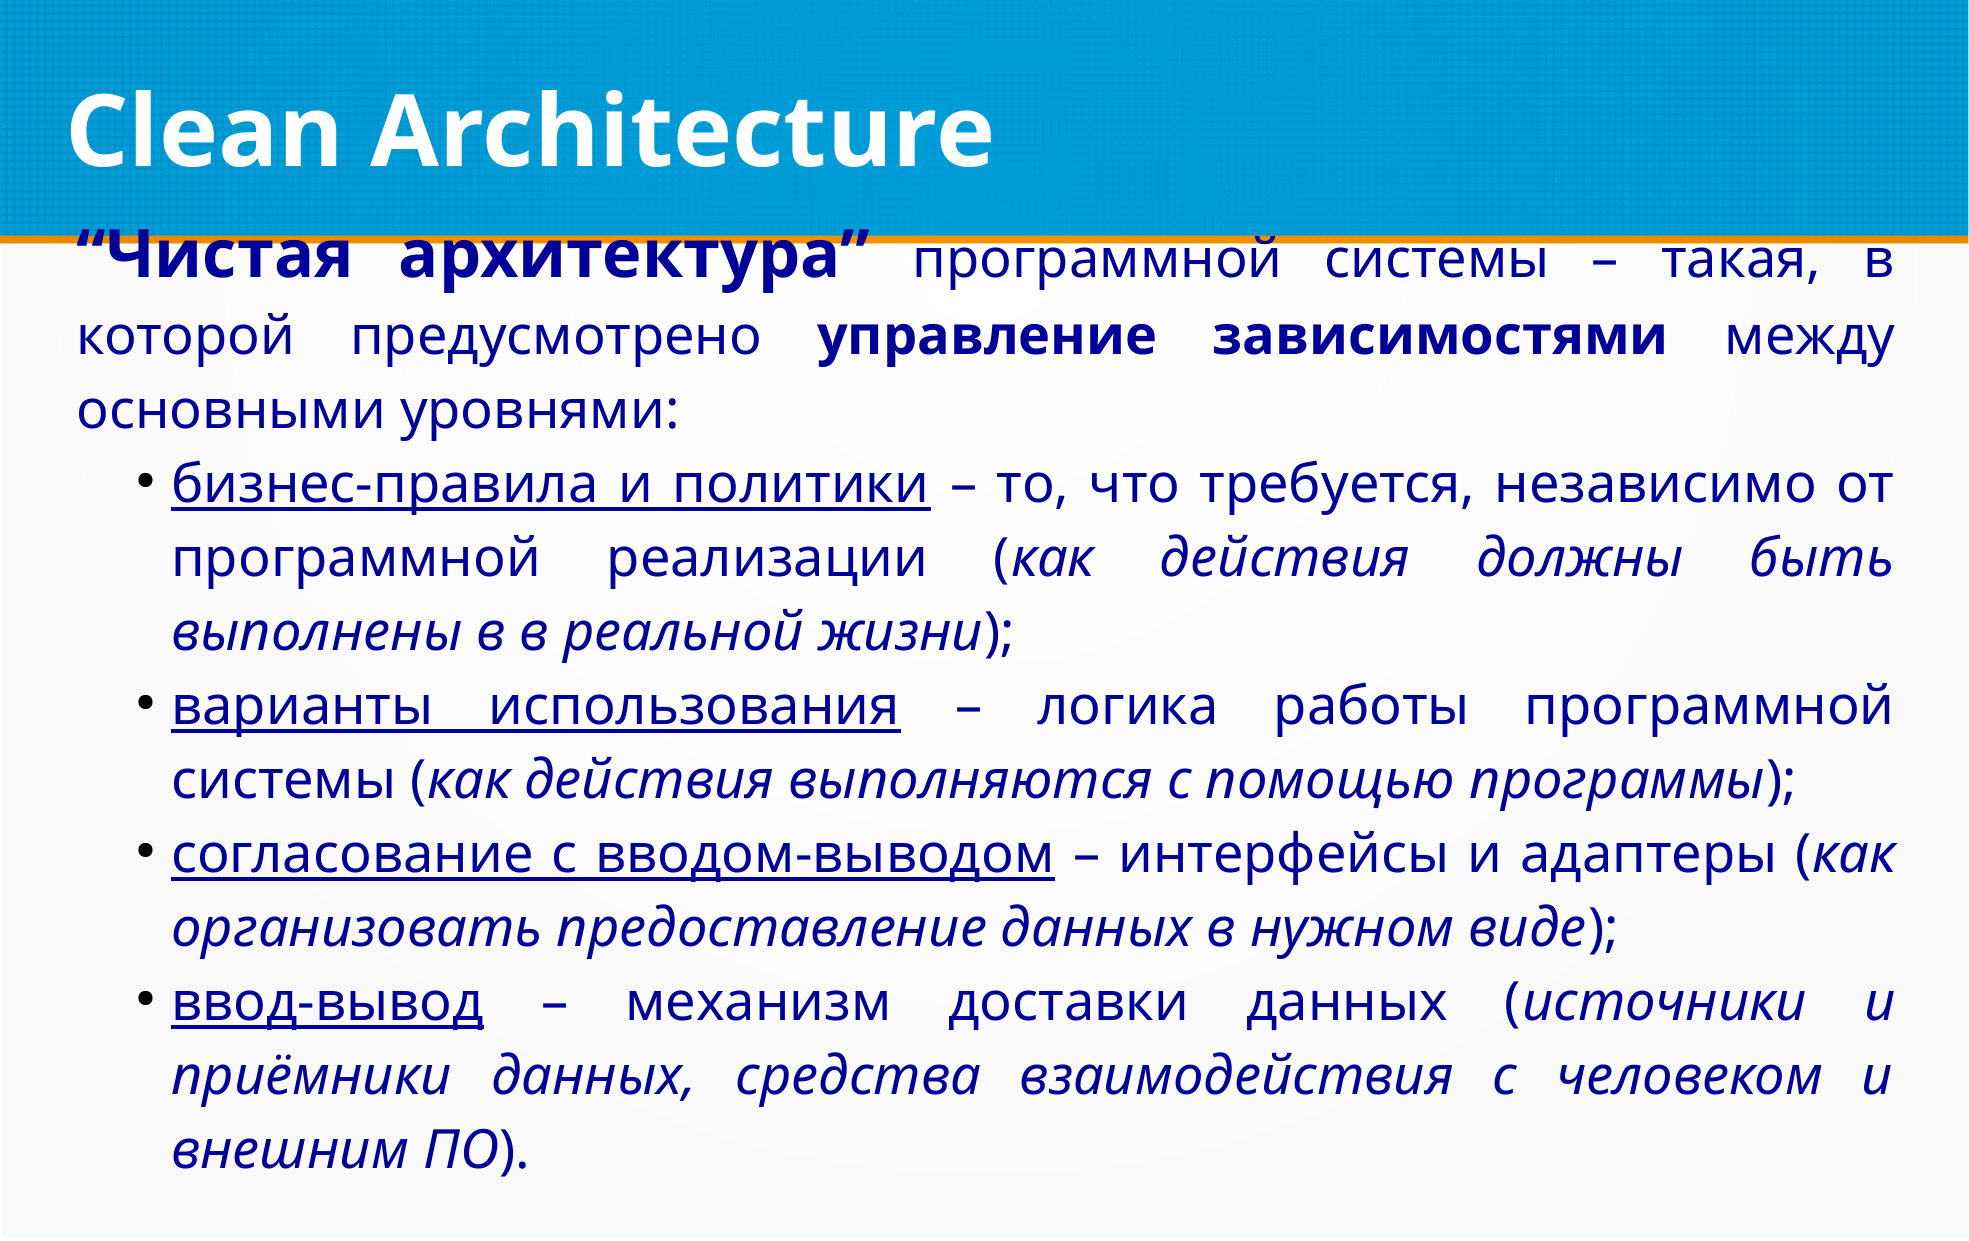

Clean Architecture
“Чистая архитектура” программной системы – такая, в которой предусмотрено управление зависимостями между основными уровнями:
бизнес-правила и политики – то, что требуется, независимо от программной реализации (как действия должны быть выполнены в в реальной жизни);
варианты использования – логика работы программной системы (как действия выполняются с помощью программы);
согласование с вводом-выводом – интерфейсы и адаптеры (как организовать предоставление данных в нужном виде);
ввод-вывод – механизм доставки данных (источники и приёмники данных, средства взаимодействия с человеком и внешним ПО).